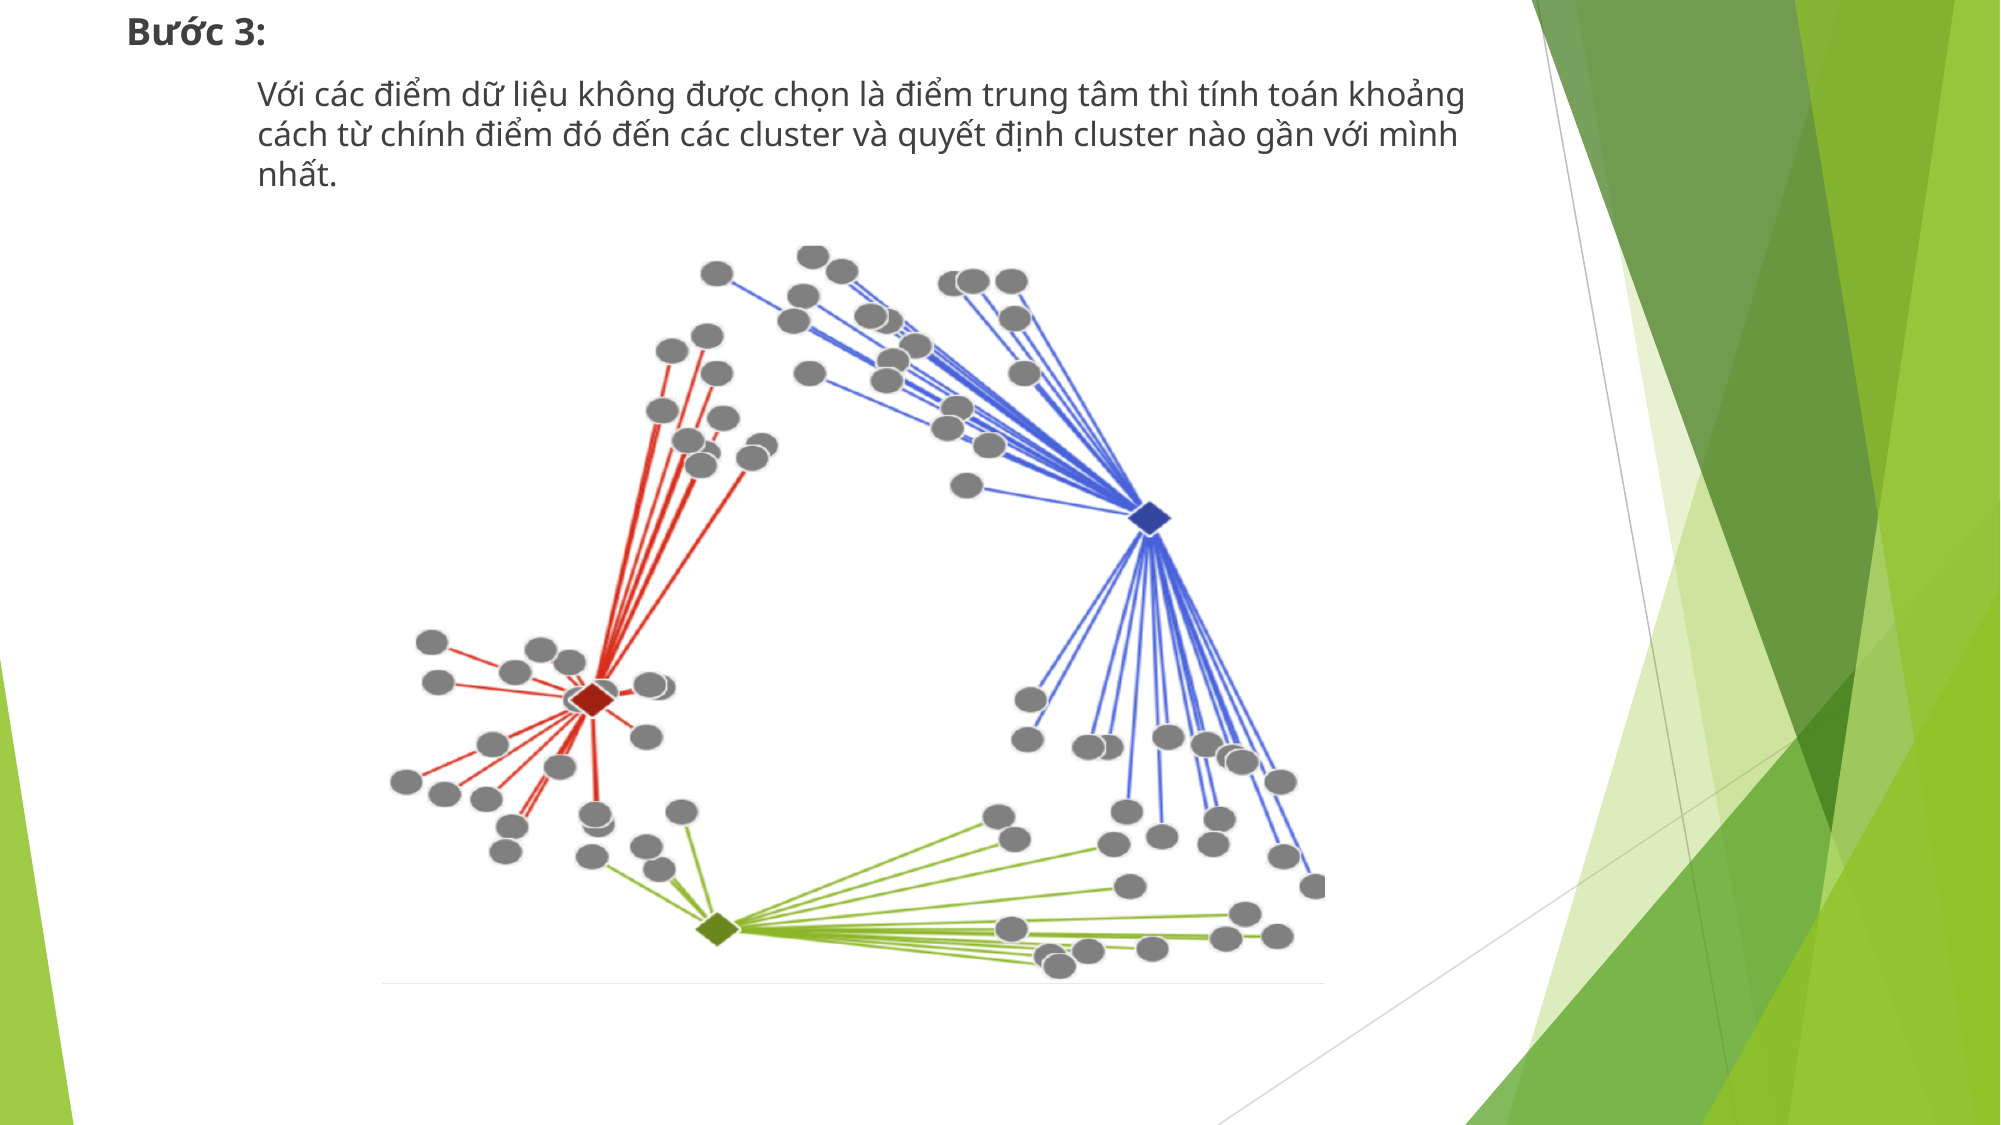

# Bước 3:
Với các điểm dữ liệu không được chọn là điểm trung tâm thì tính toán khoảng cách từ chính điểm đó đến các cluster và quyết định cluster nào gần với mình nhất.